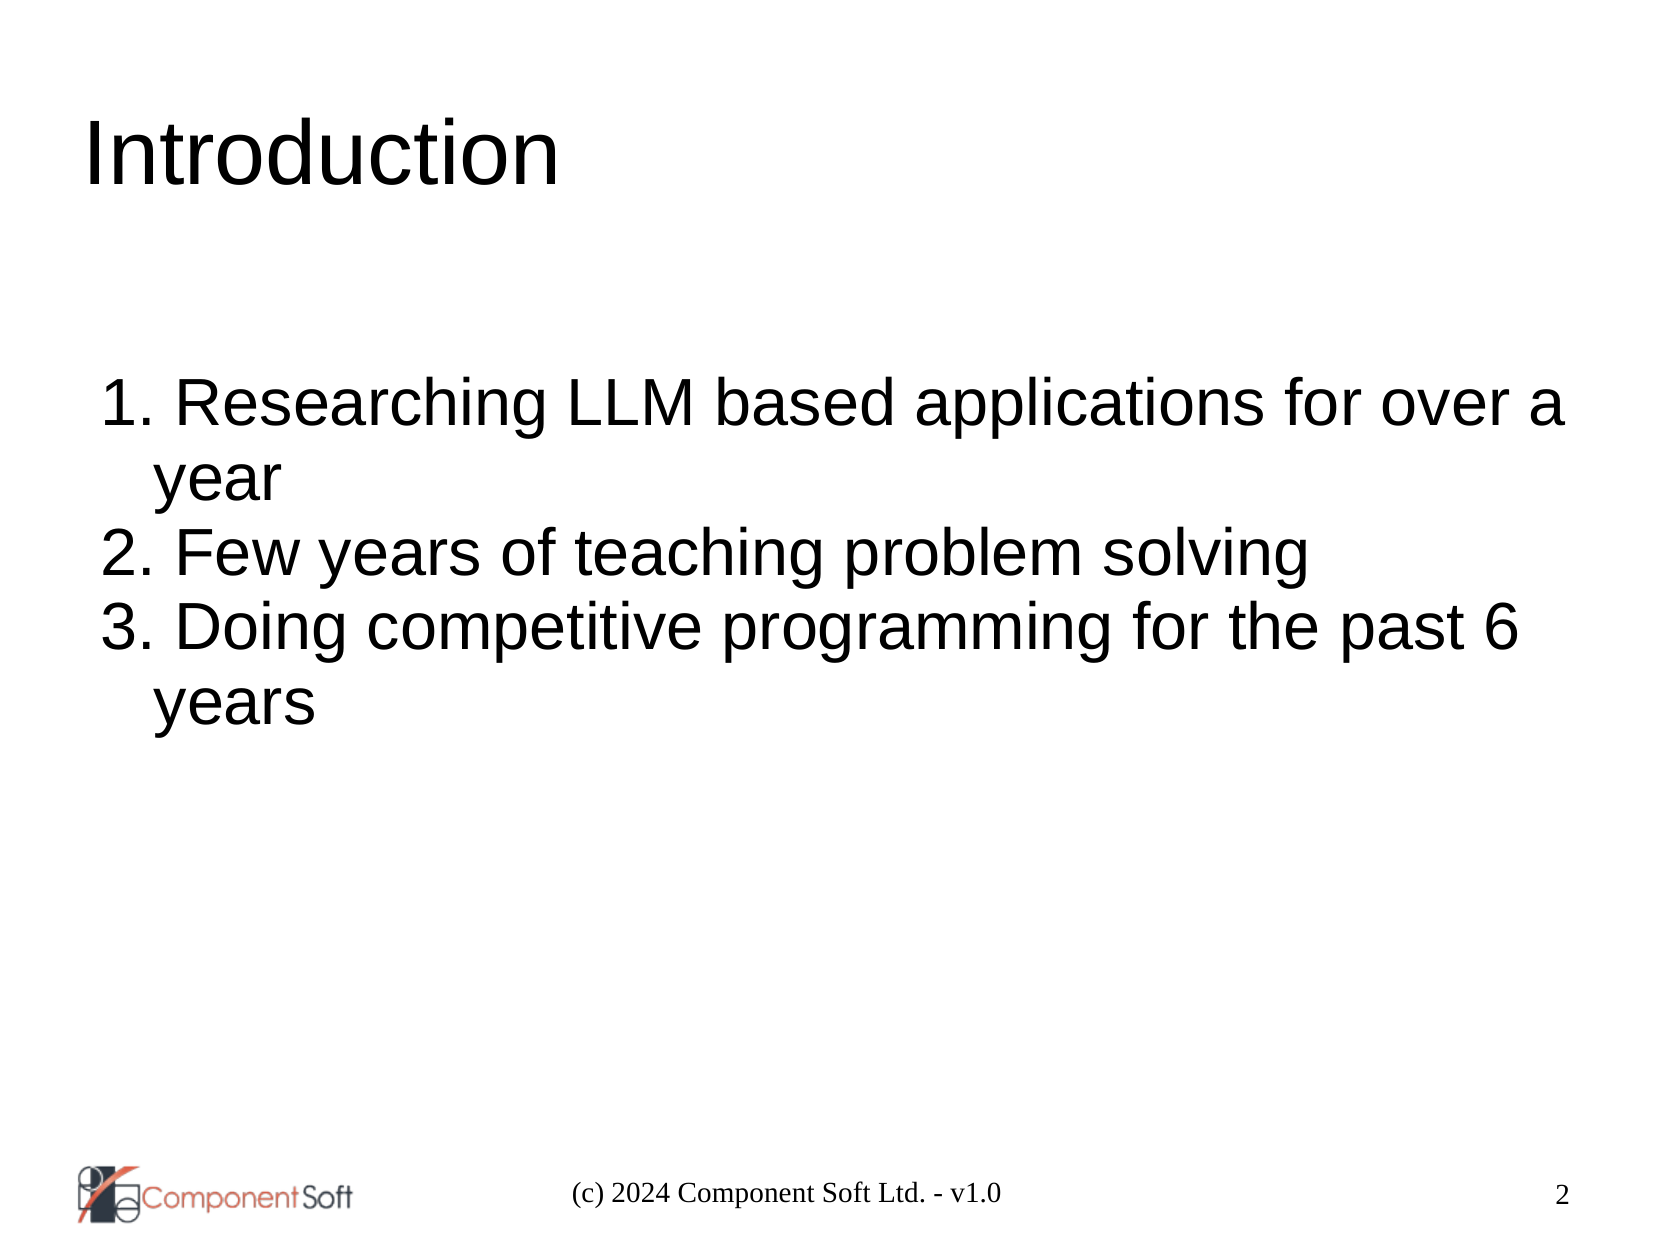

# Introduction
Researching LLM based applications for over a year
Few years of teaching problem solving
Doing competitive programming for the past 6 years
(c) 2024 Component Soft Ltd. - v1.0
2